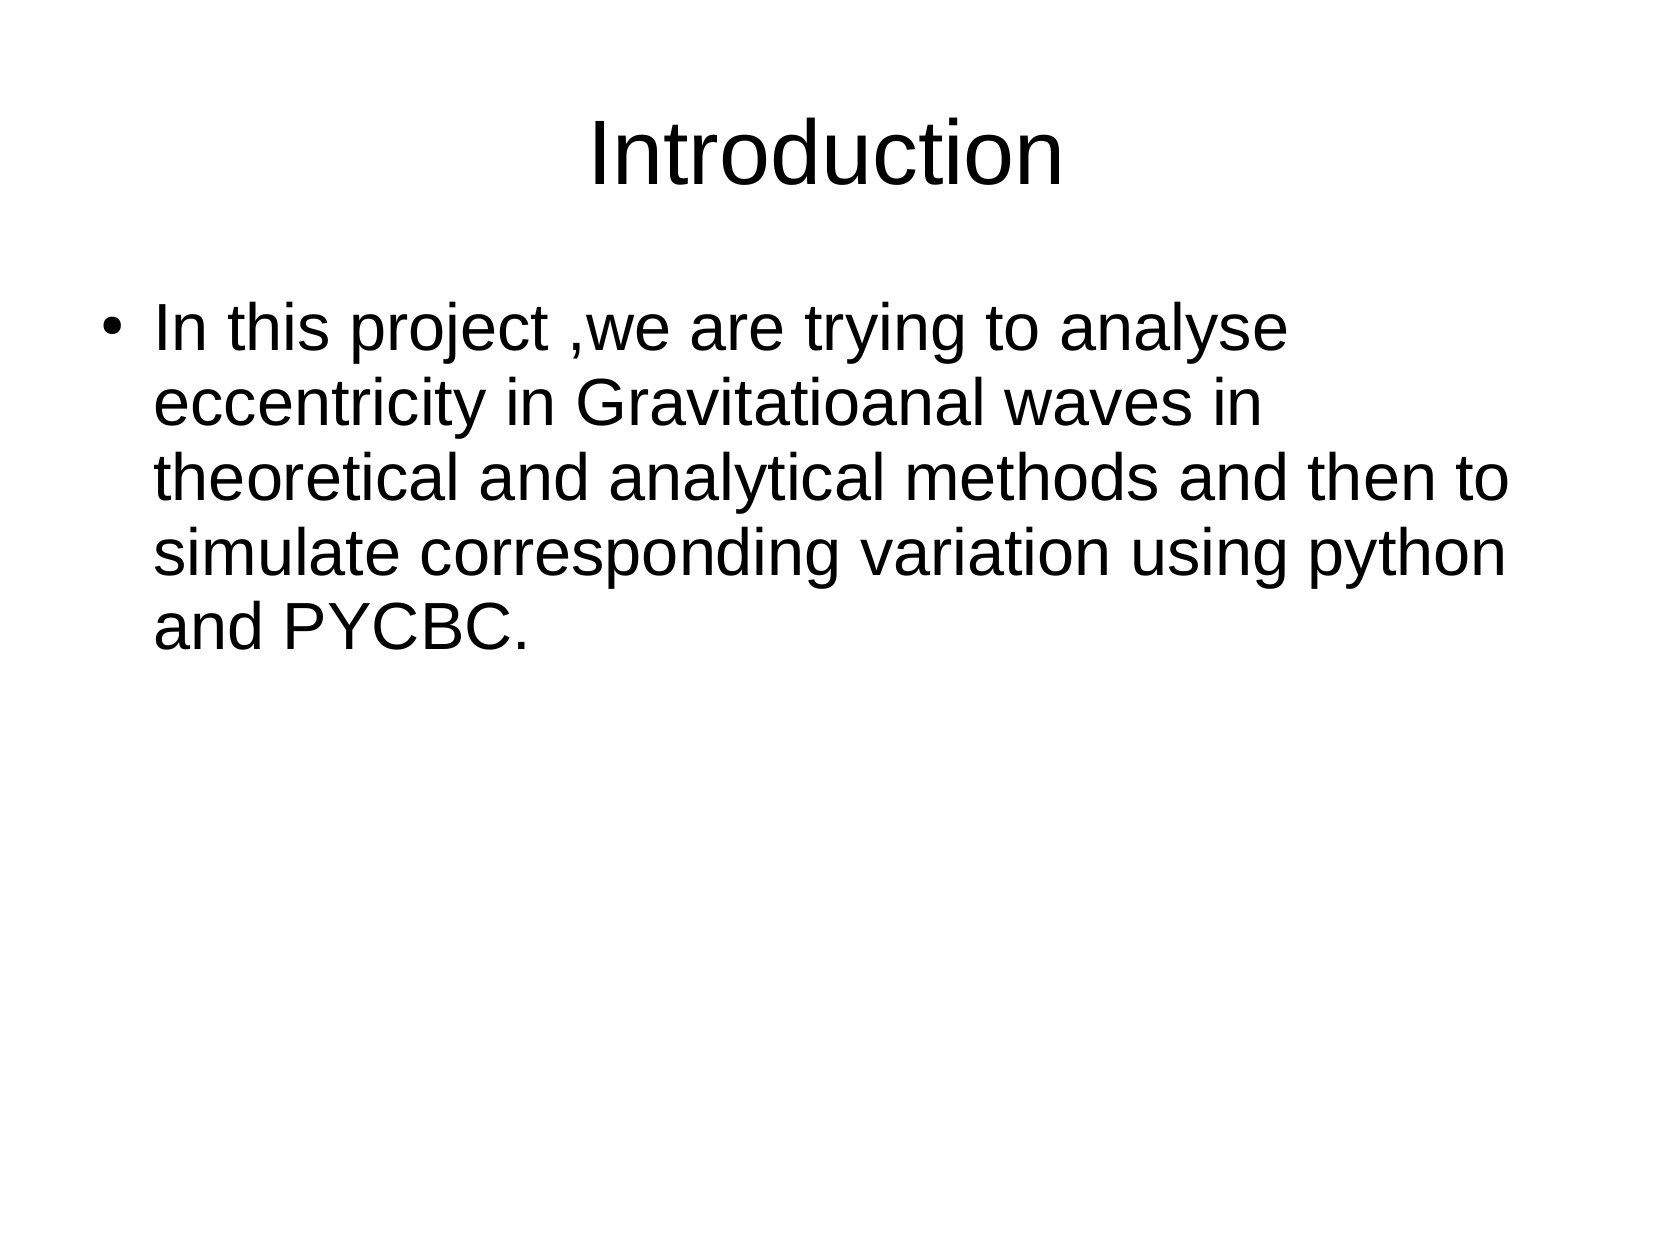

# Introduction
In this project ,we are trying to analyse eccentricity in Gravitatioanal waves in theoretical and analytical methods and then to simulate corresponding variation using python and PYCBC.